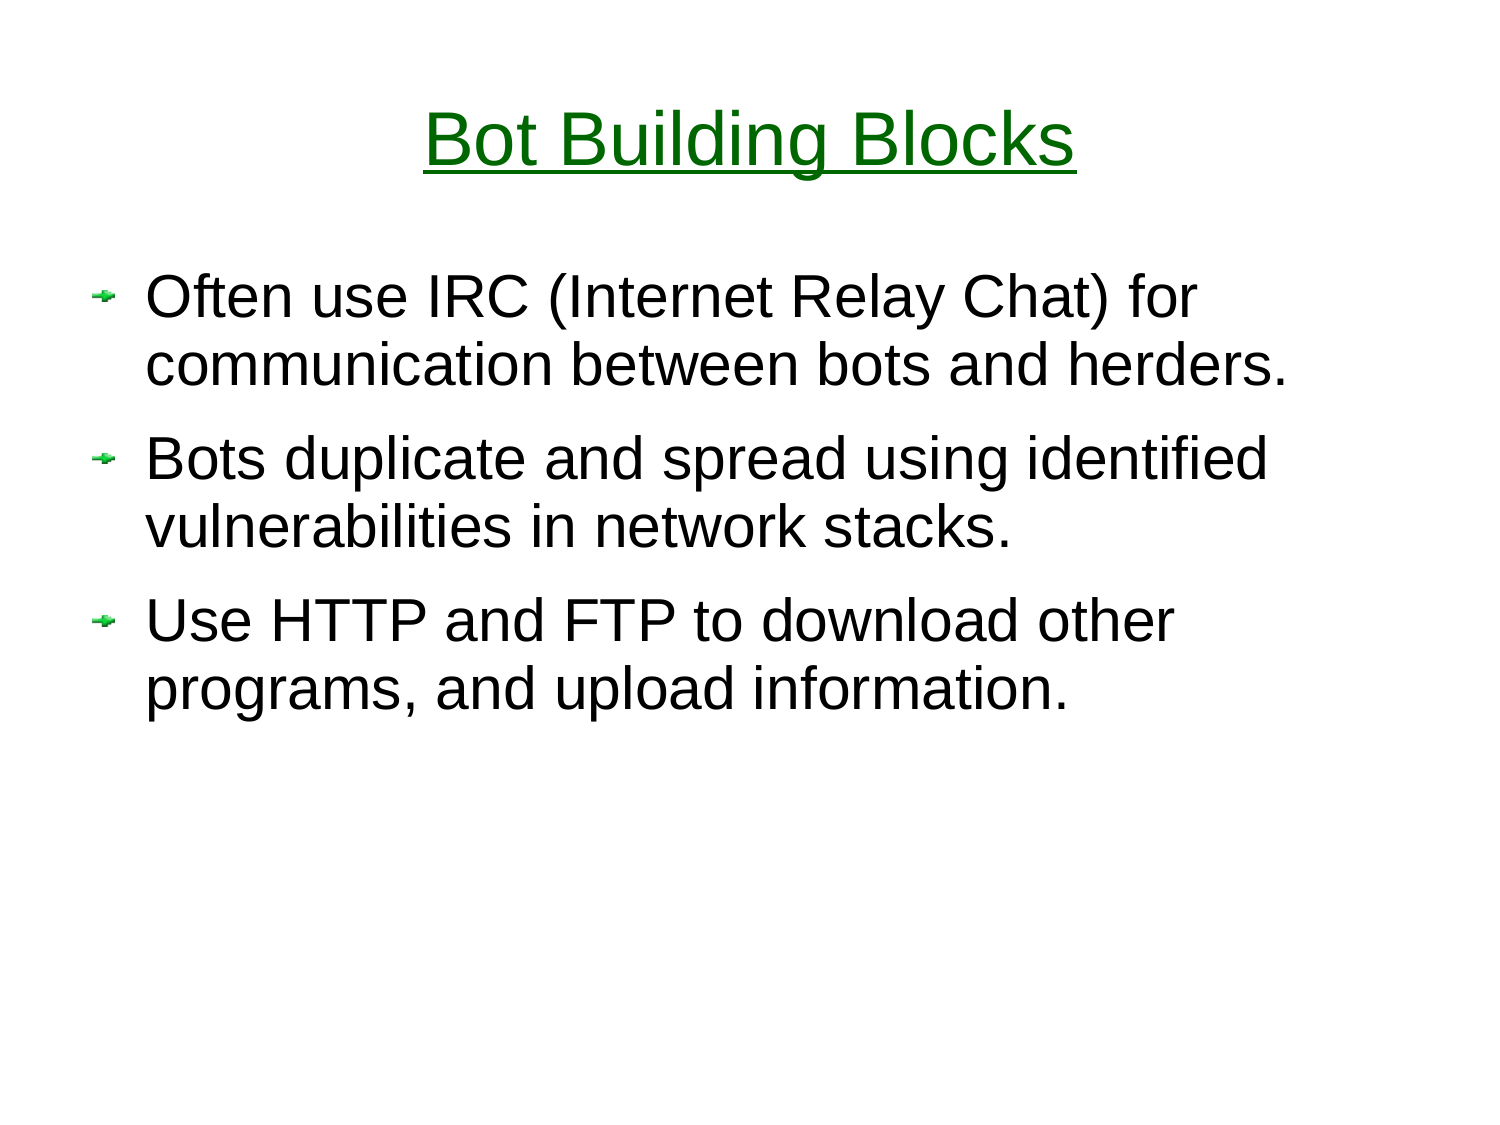

# Bot Building Blocks
Often use IRC (Internet Relay Chat) for communication between bots and herders.
Bots duplicate and spread using identified vulnerabilities in network stacks.
Use HTTP and FTP to download other programs, and upload information.